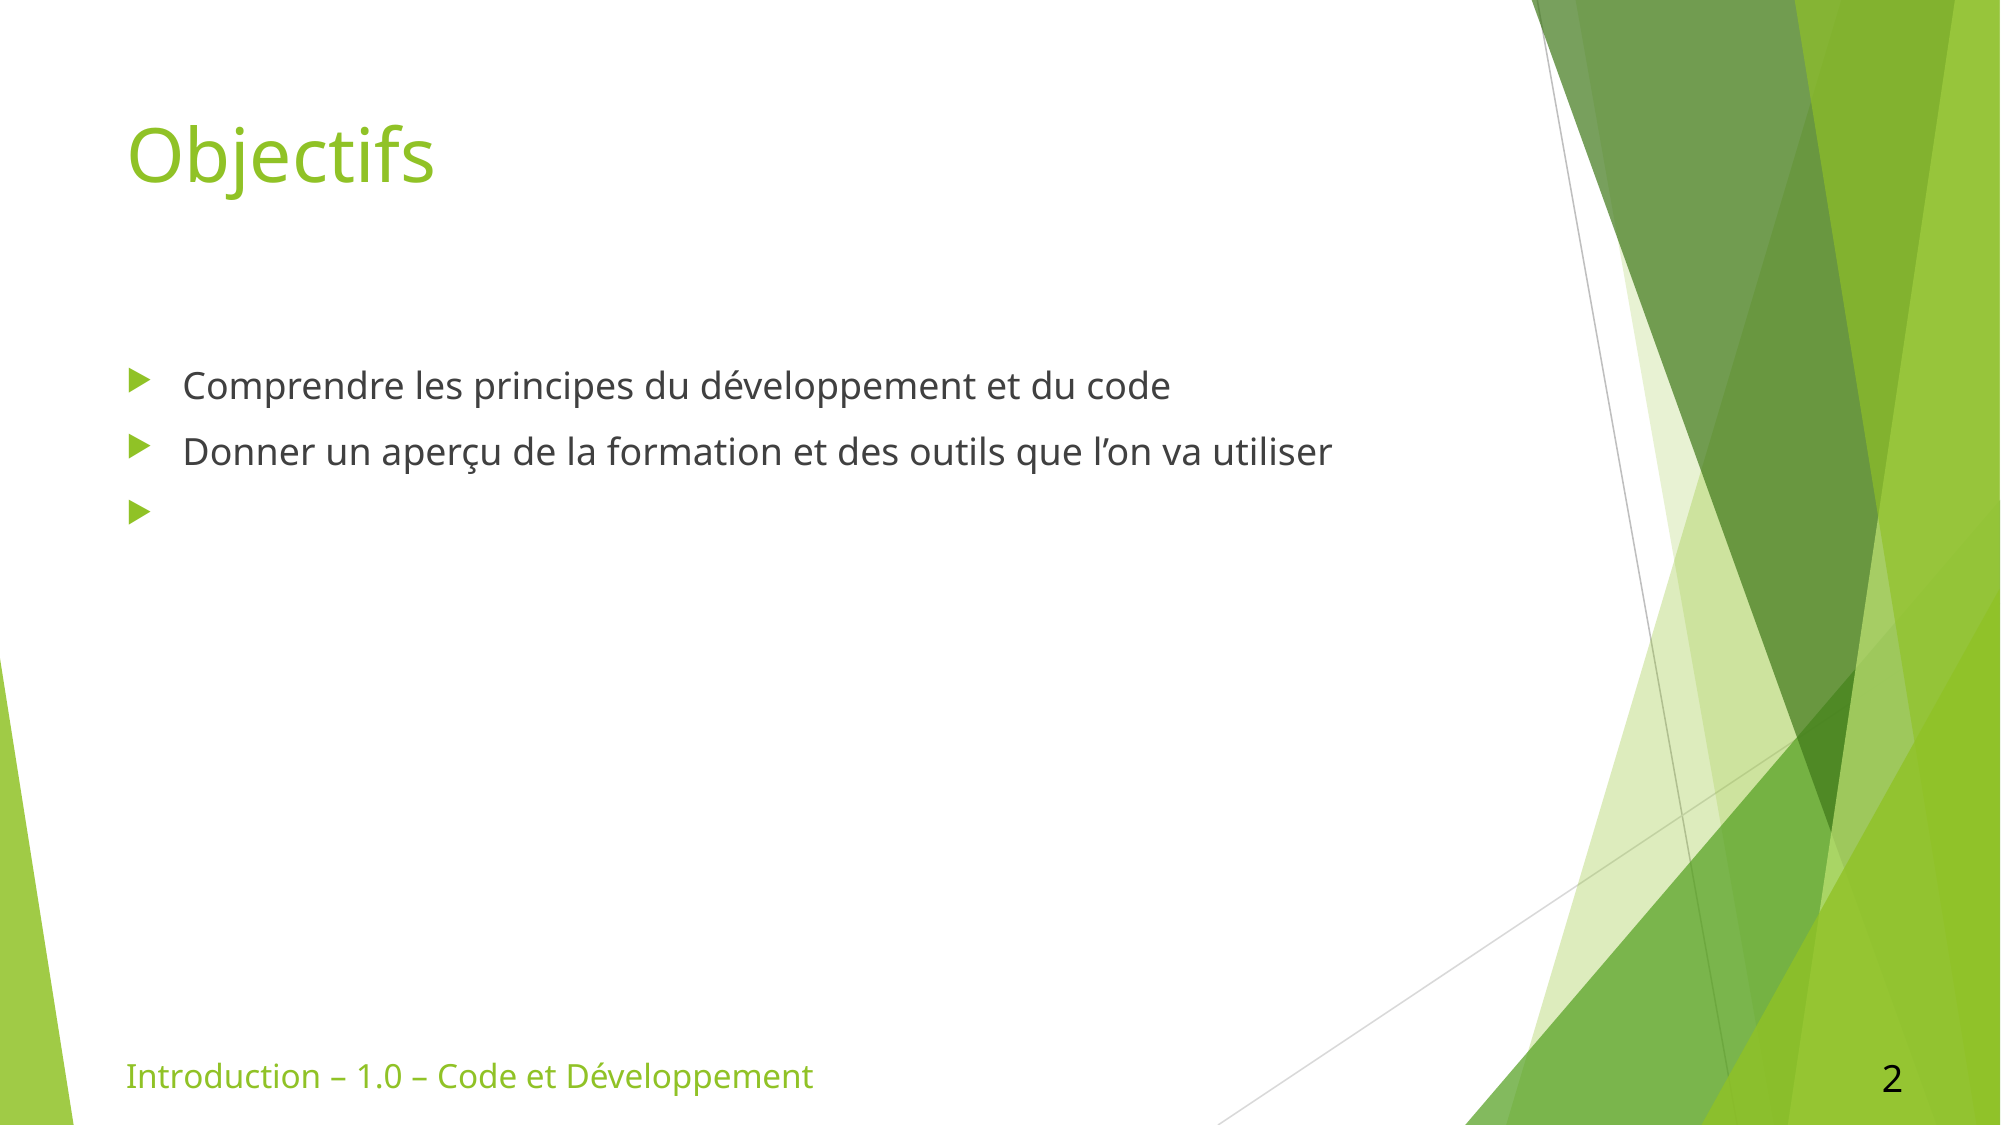

# Objectifs
Comprendre les principes du développement et du code
Donner un aperçu de la formation et des outils que l’on va utiliser
Introduction – 1.0 – Code et Développement